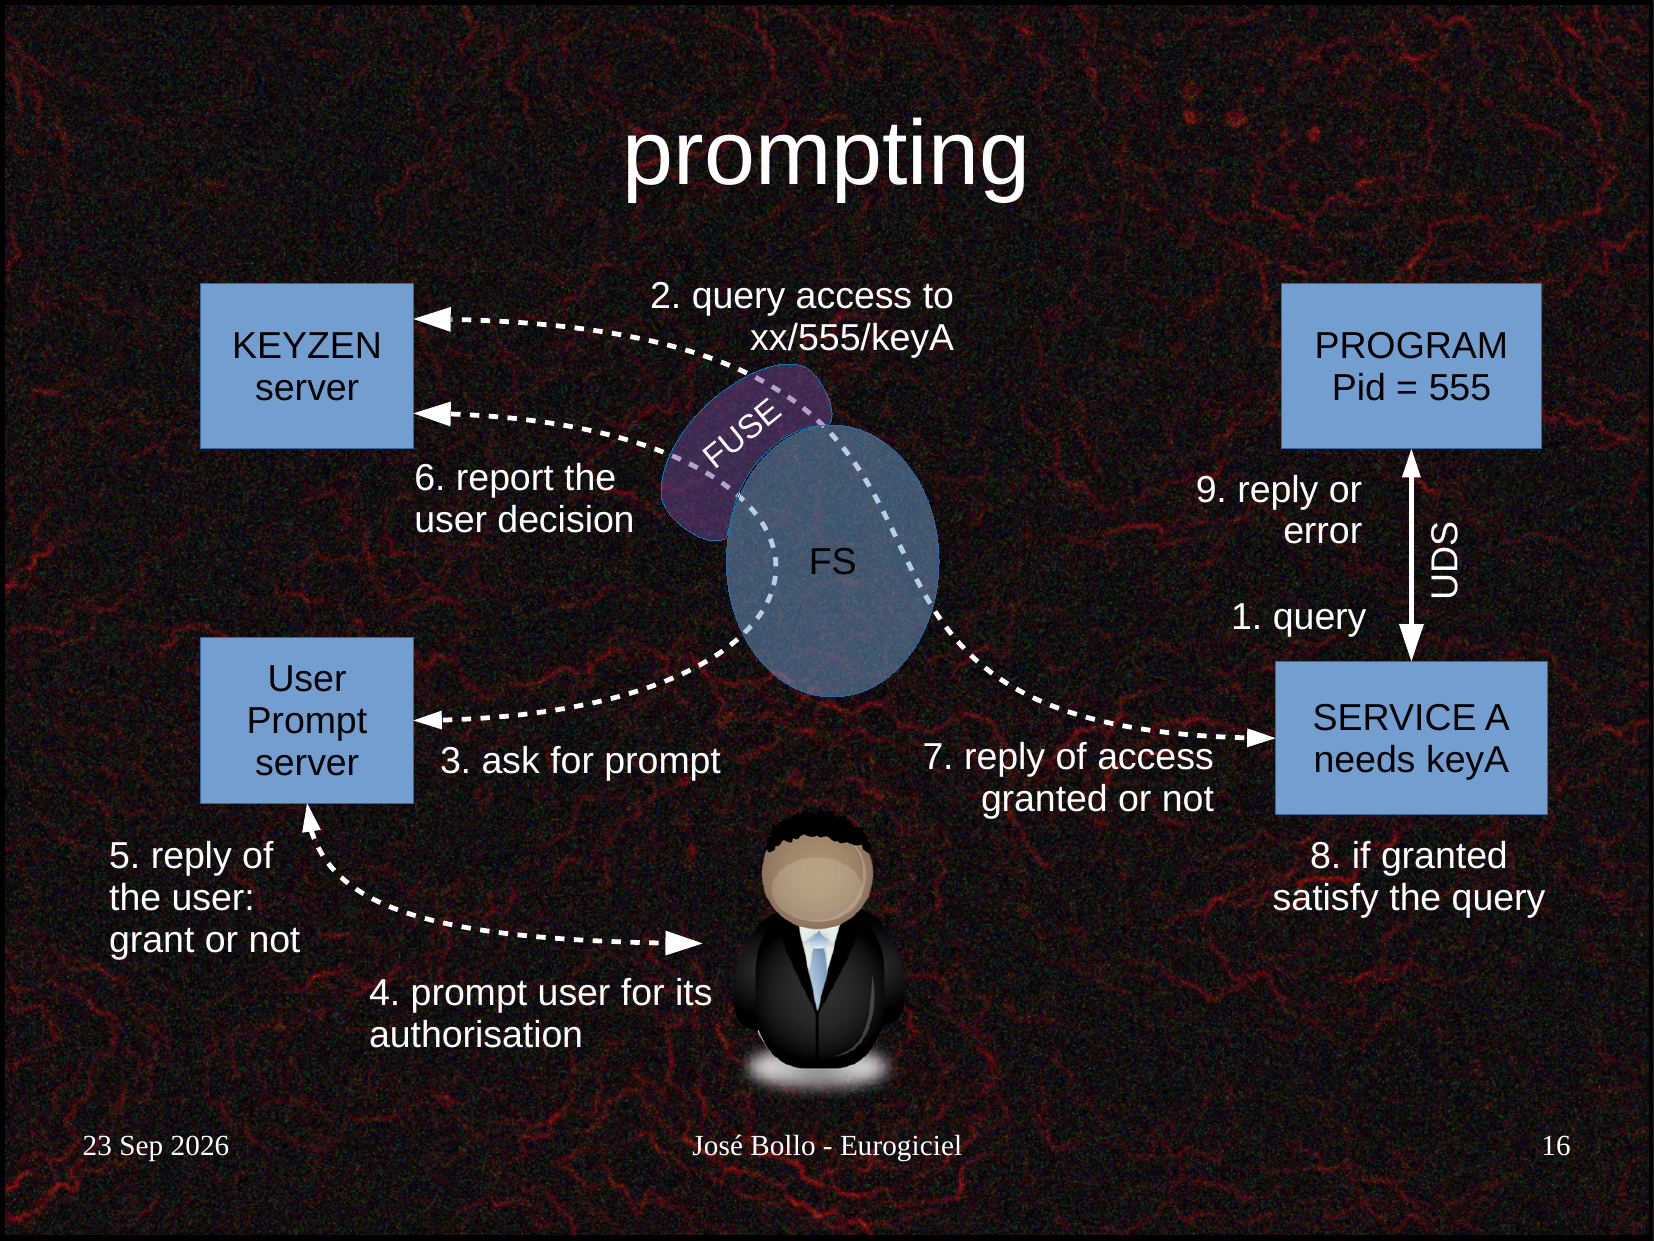

# prompting
2. query access to
 xx/555/keyA
KEYZEN
server
PROGRAM
Pid = 555
FUSE
FS
6. report the
user decision
9. reply or
error
UDS
1. query
User
Prompt
server
SERVICE A
needs keyA
7. reply of access
granted or not
3. ask for prompt
5. reply of
the user:
grant or not
8. if granted
satisfy the query
4. prompt user for its
authorisation
José Bollo - Eurogiciel
16